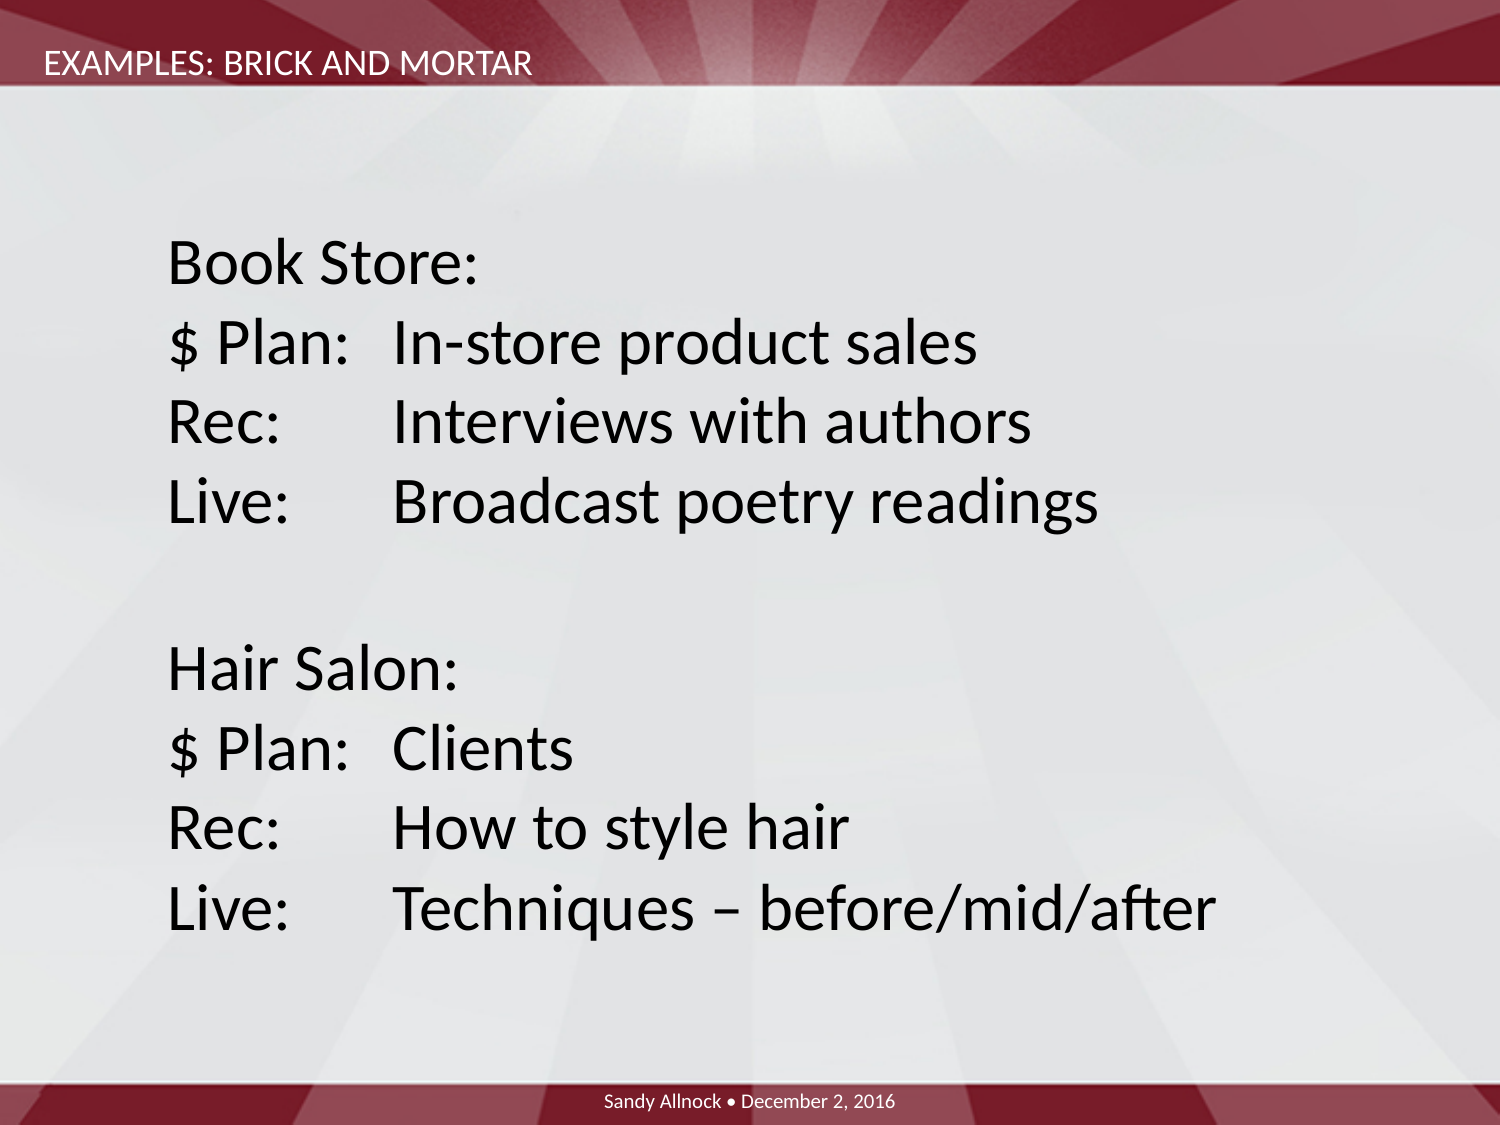

EXAMPLES: BRICK AND MORTAR
Book Store:
$ Plan:	In-store product sales
Rec:		Interviews with authors
Live:		Broadcast poetry readings
Hair Salon:
$ Plan:	Clients
Rec:		How to style hair
Live:		Techniques – before/mid/after
Sandy Allnock • December 2, 2016